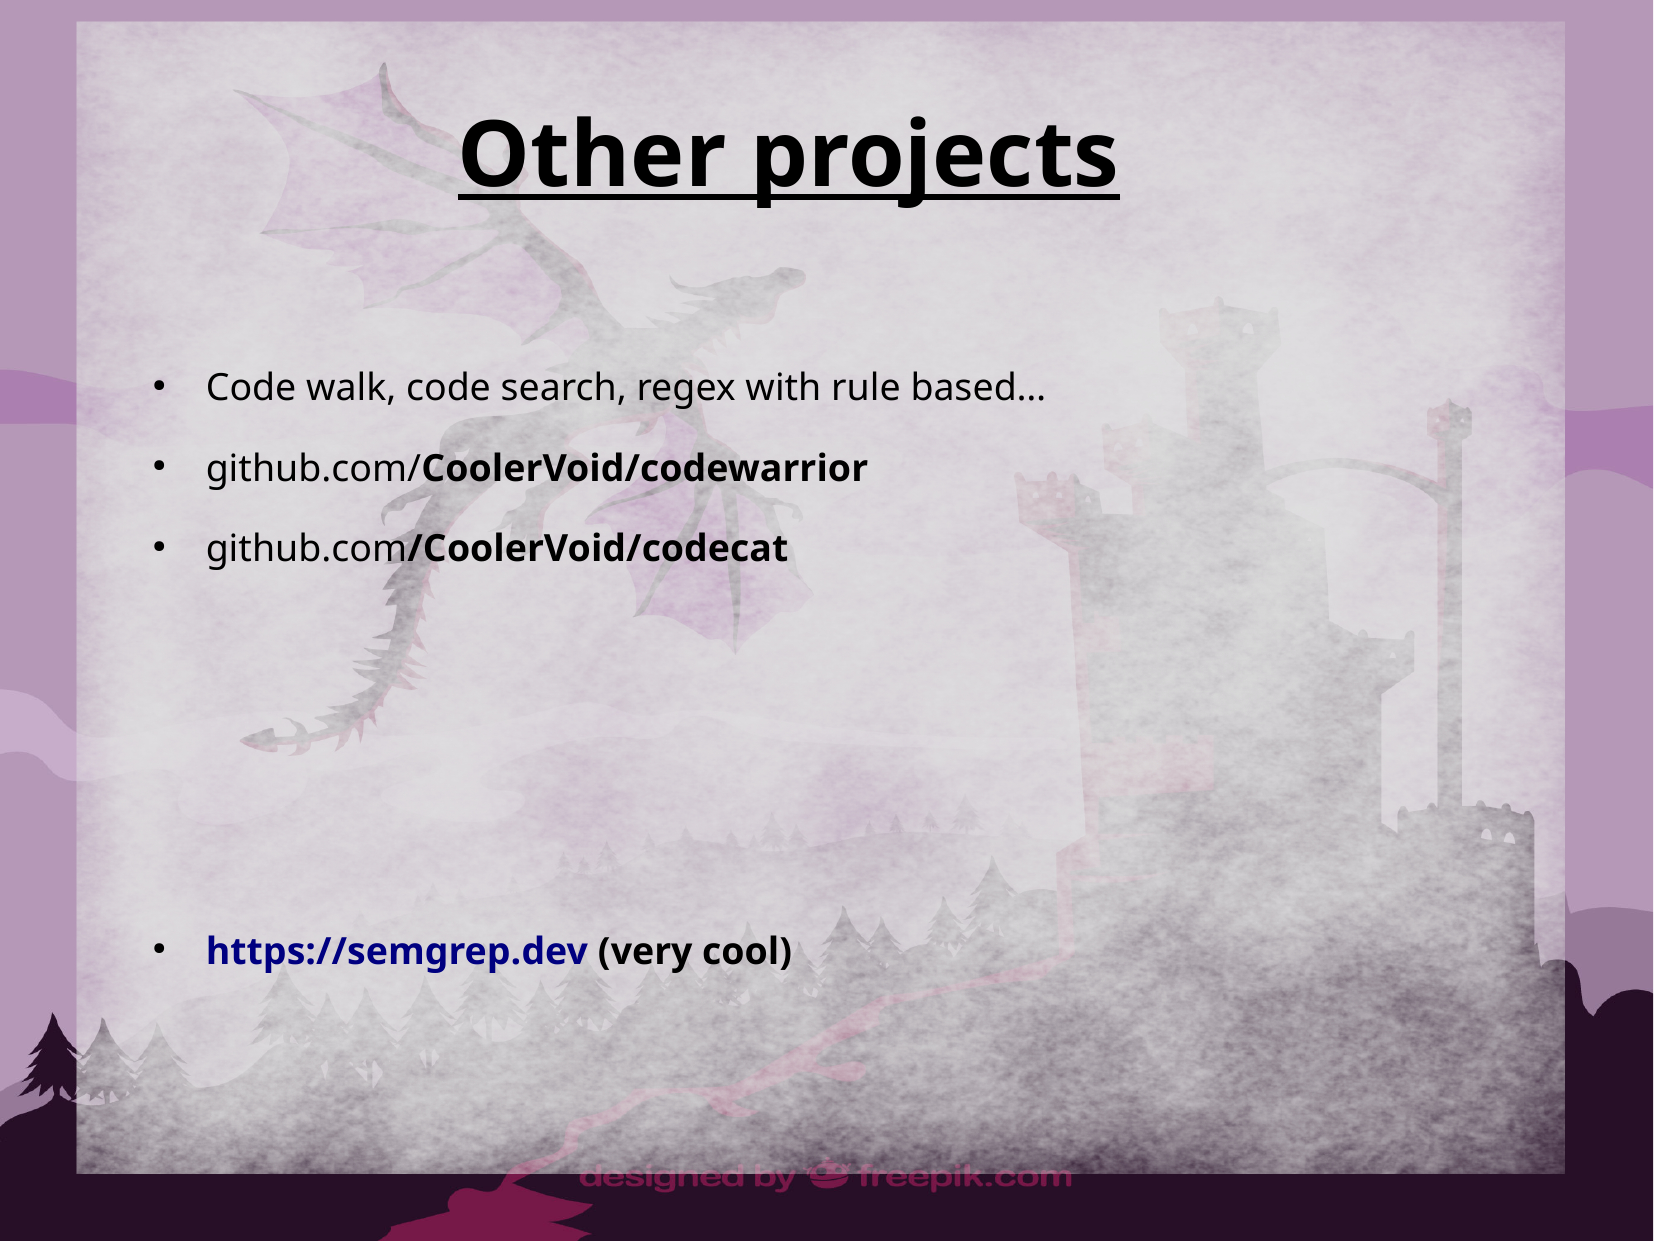

# Other projects
Code walk, code search, regex with rule based…
github.com/CoolerVoid/codewarrior
github.com/CoolerVoid/codecat
https://semgrep.dev (very cool)